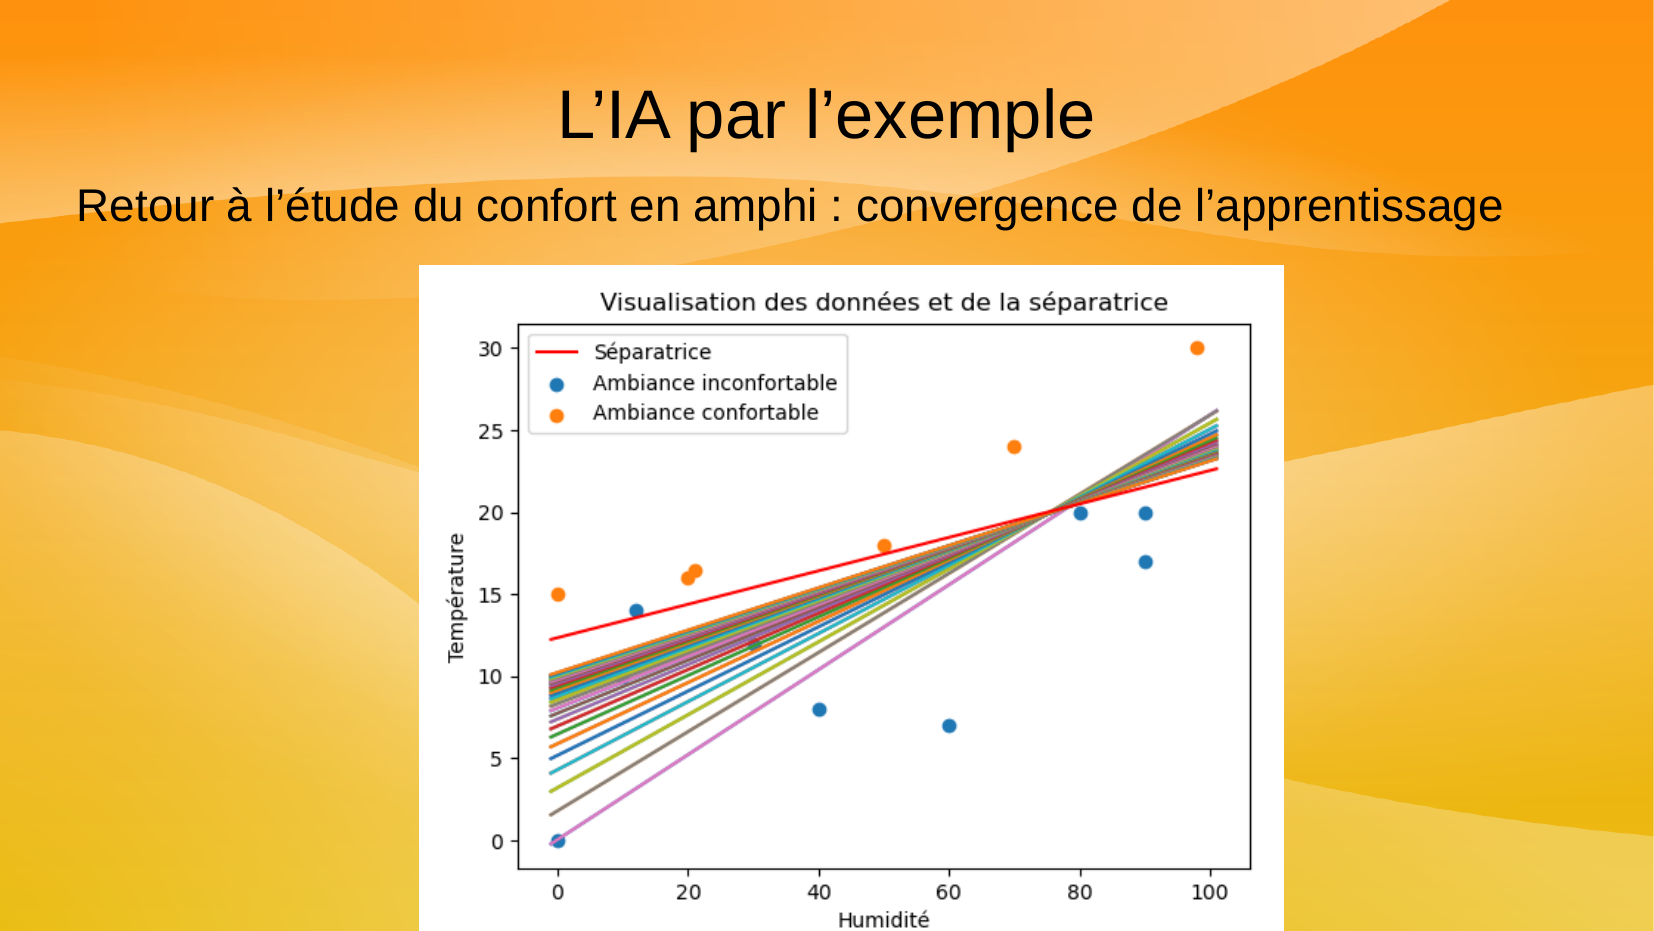

# L’IA par l’exemple
Retour à l’étude du confort en amphi : convergence de l’apprentissage